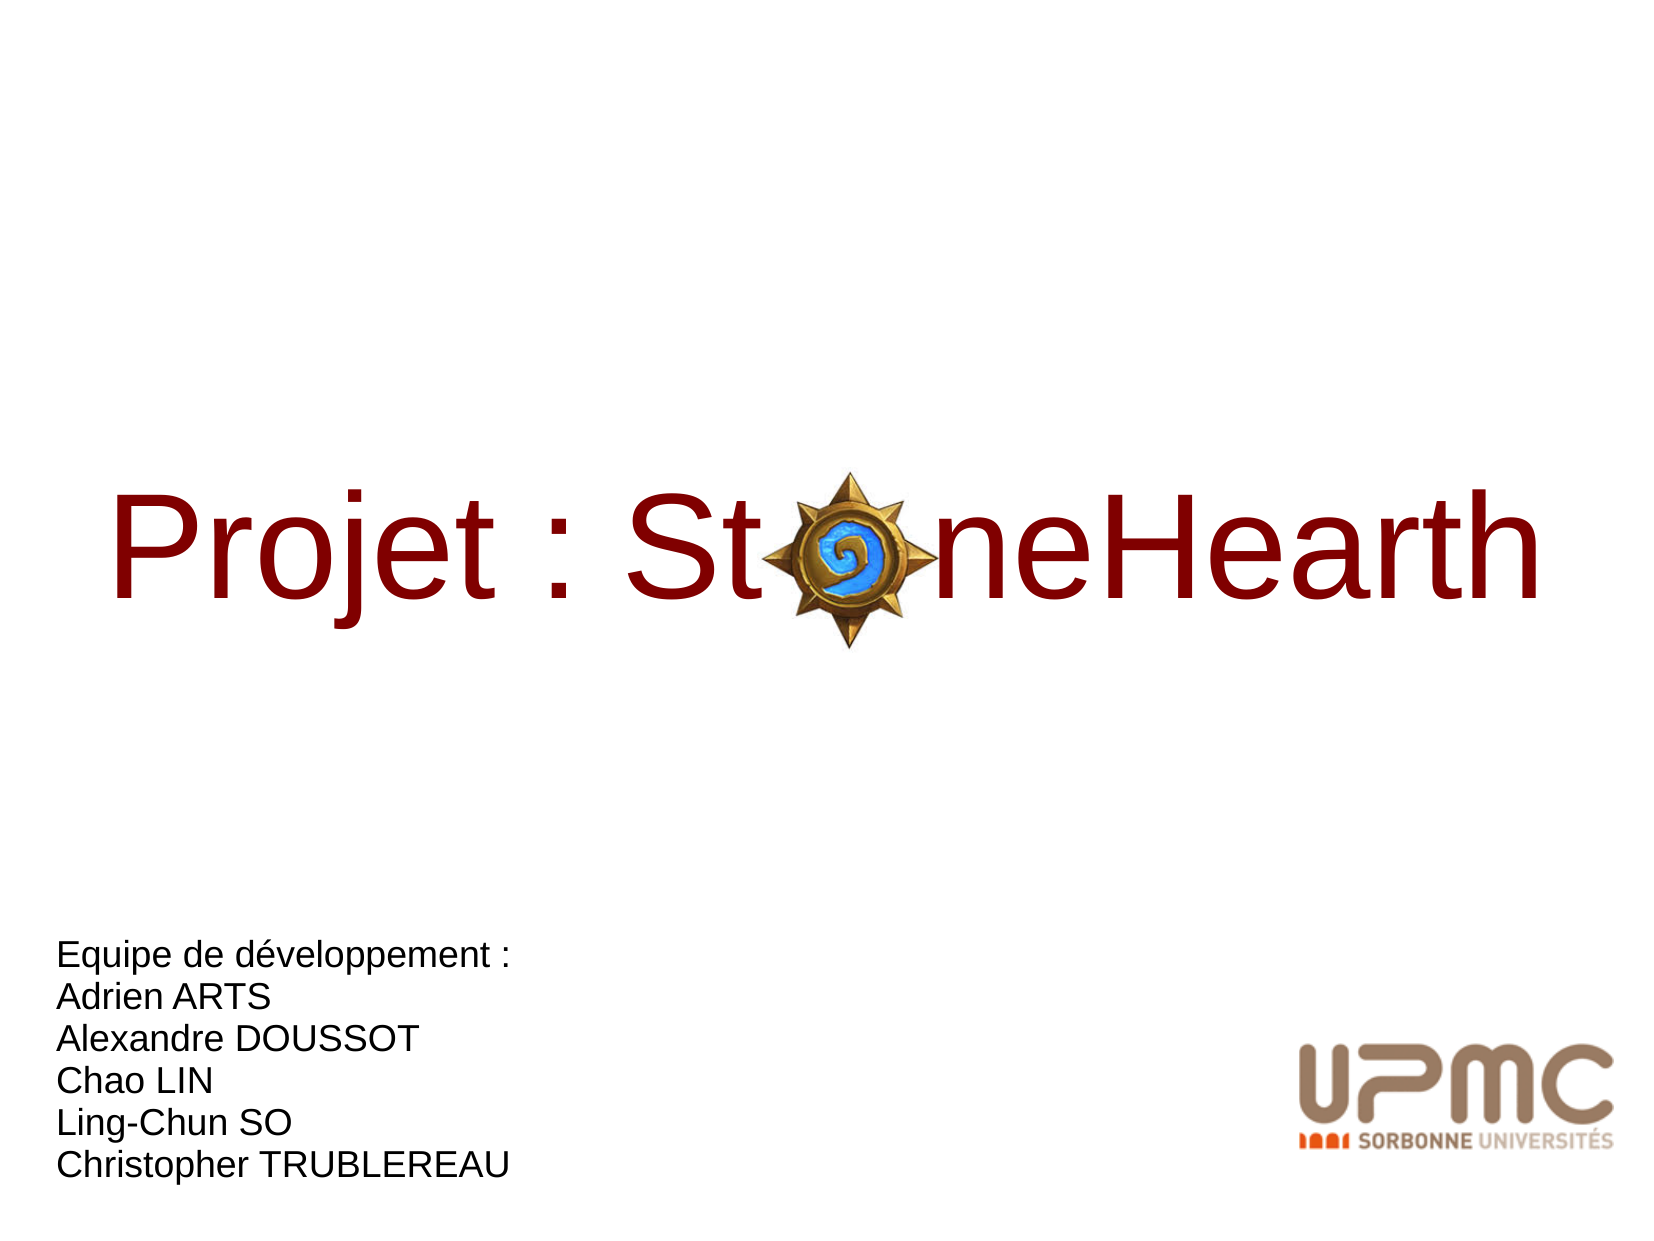

# Projet : St neHearth
Equipe de développement :
Adrien ARTS
Alexandre DOUSSOT
Chao LIN
Ling-Chun SO
Christopher TRUBLEREAU